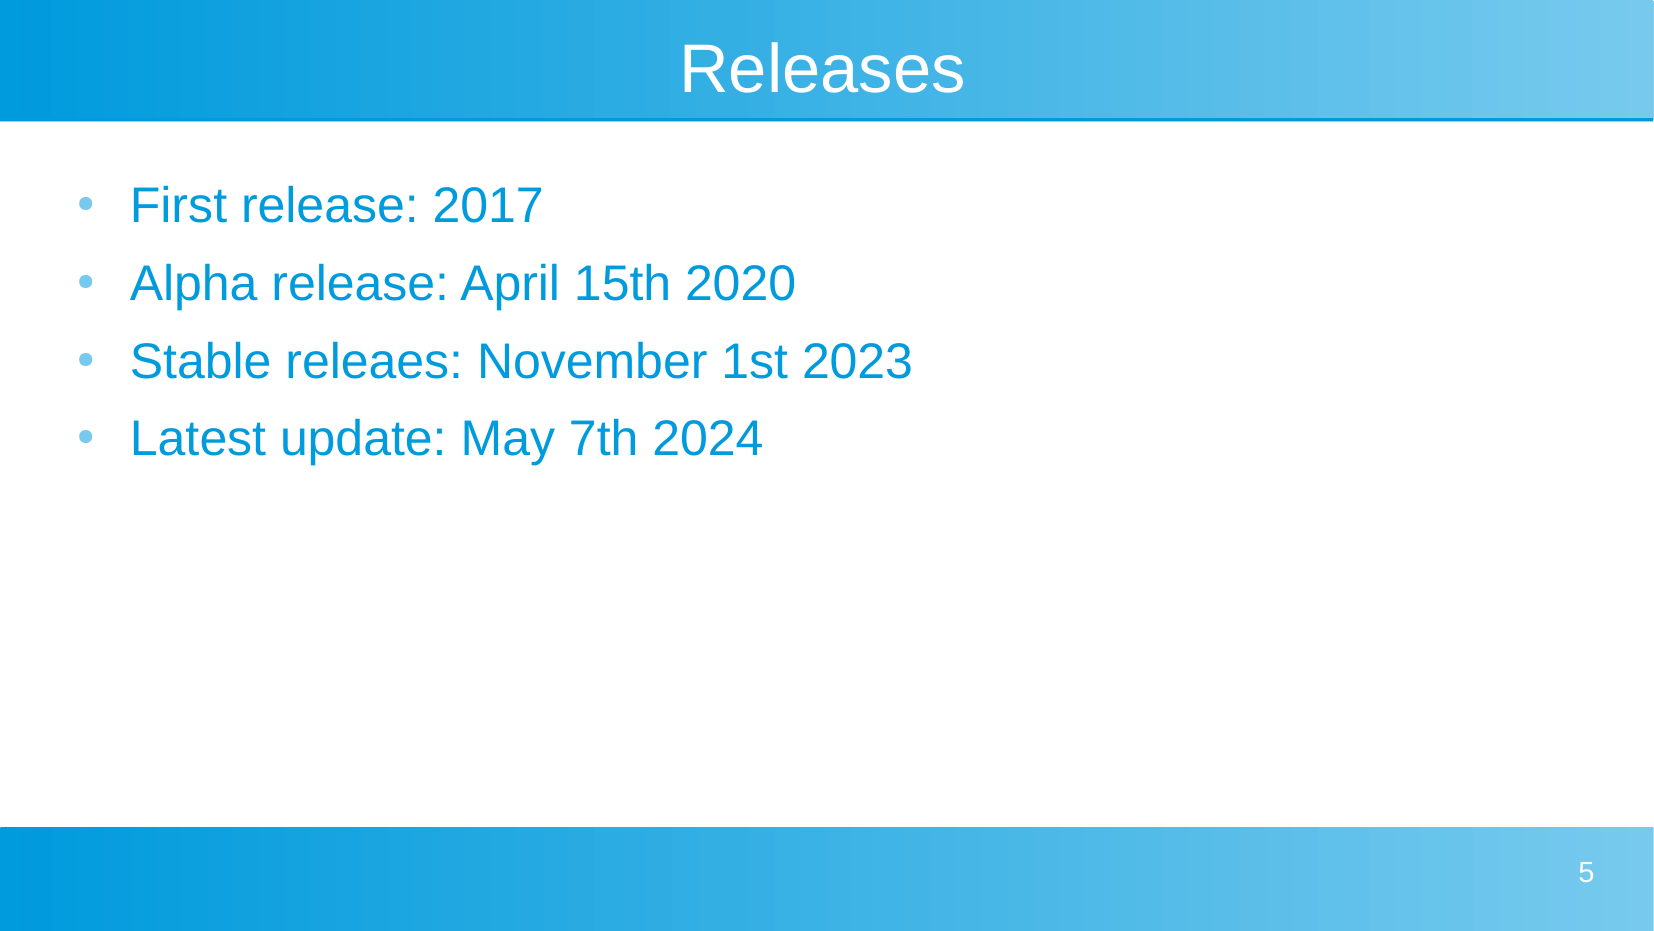

# Releases
First release: 2017
Alpha release: April 15th 2020
Stable releaes: November 1st 2023
Latest update: May 7th 2024
5